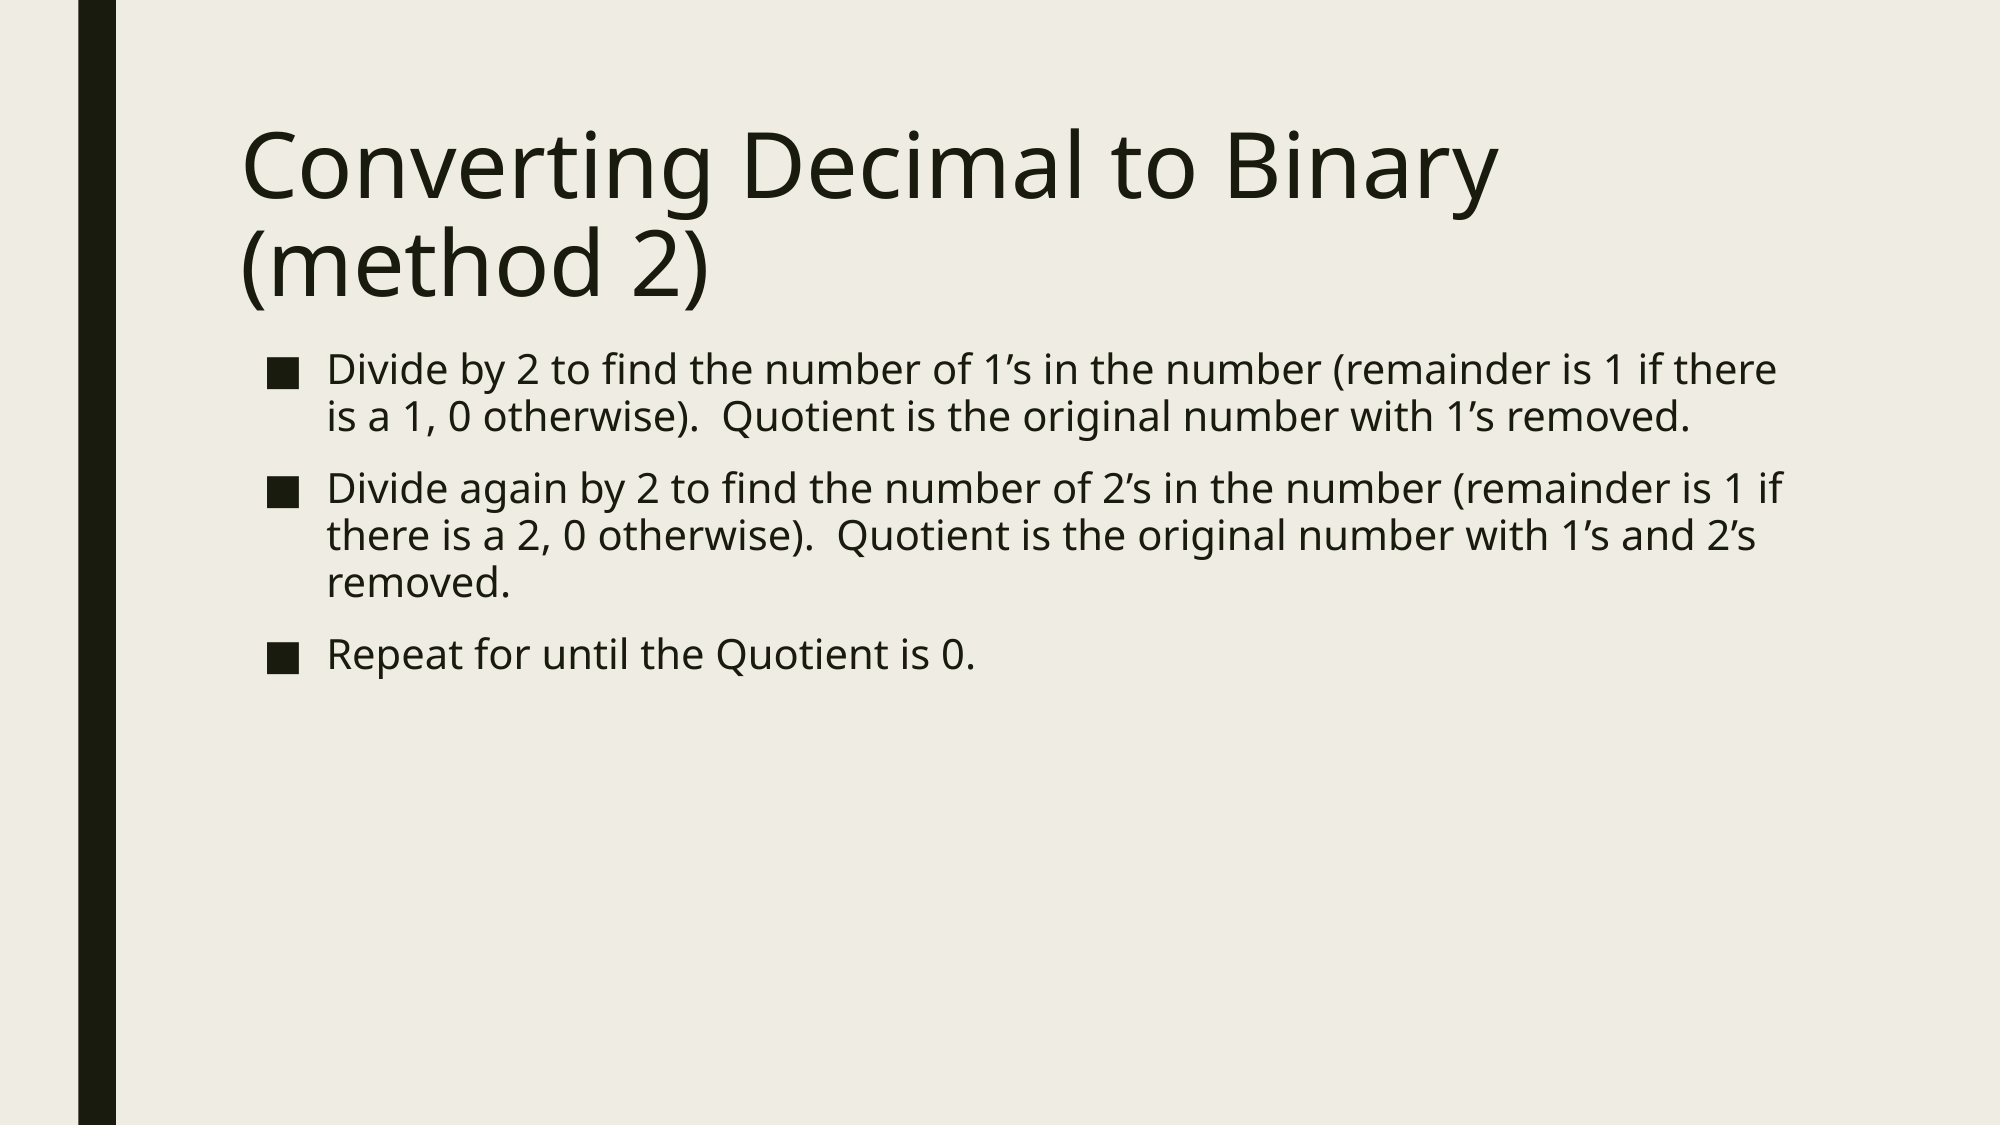

# Converting Decimal to Binary (method 2)
Divide by 2 to find the number of 1’s in the number (remainder is 1 if there is a 1, 0 otherwise). Quotient is the original number with 1’s removed.
Divide again by 2 to find the number of 2’s in the number (remainder is 1 if there is a 2, 0 otherwise). Quotient is the original number with 1’s and 2’s removed.
Repeat for until the Quotient is 0.